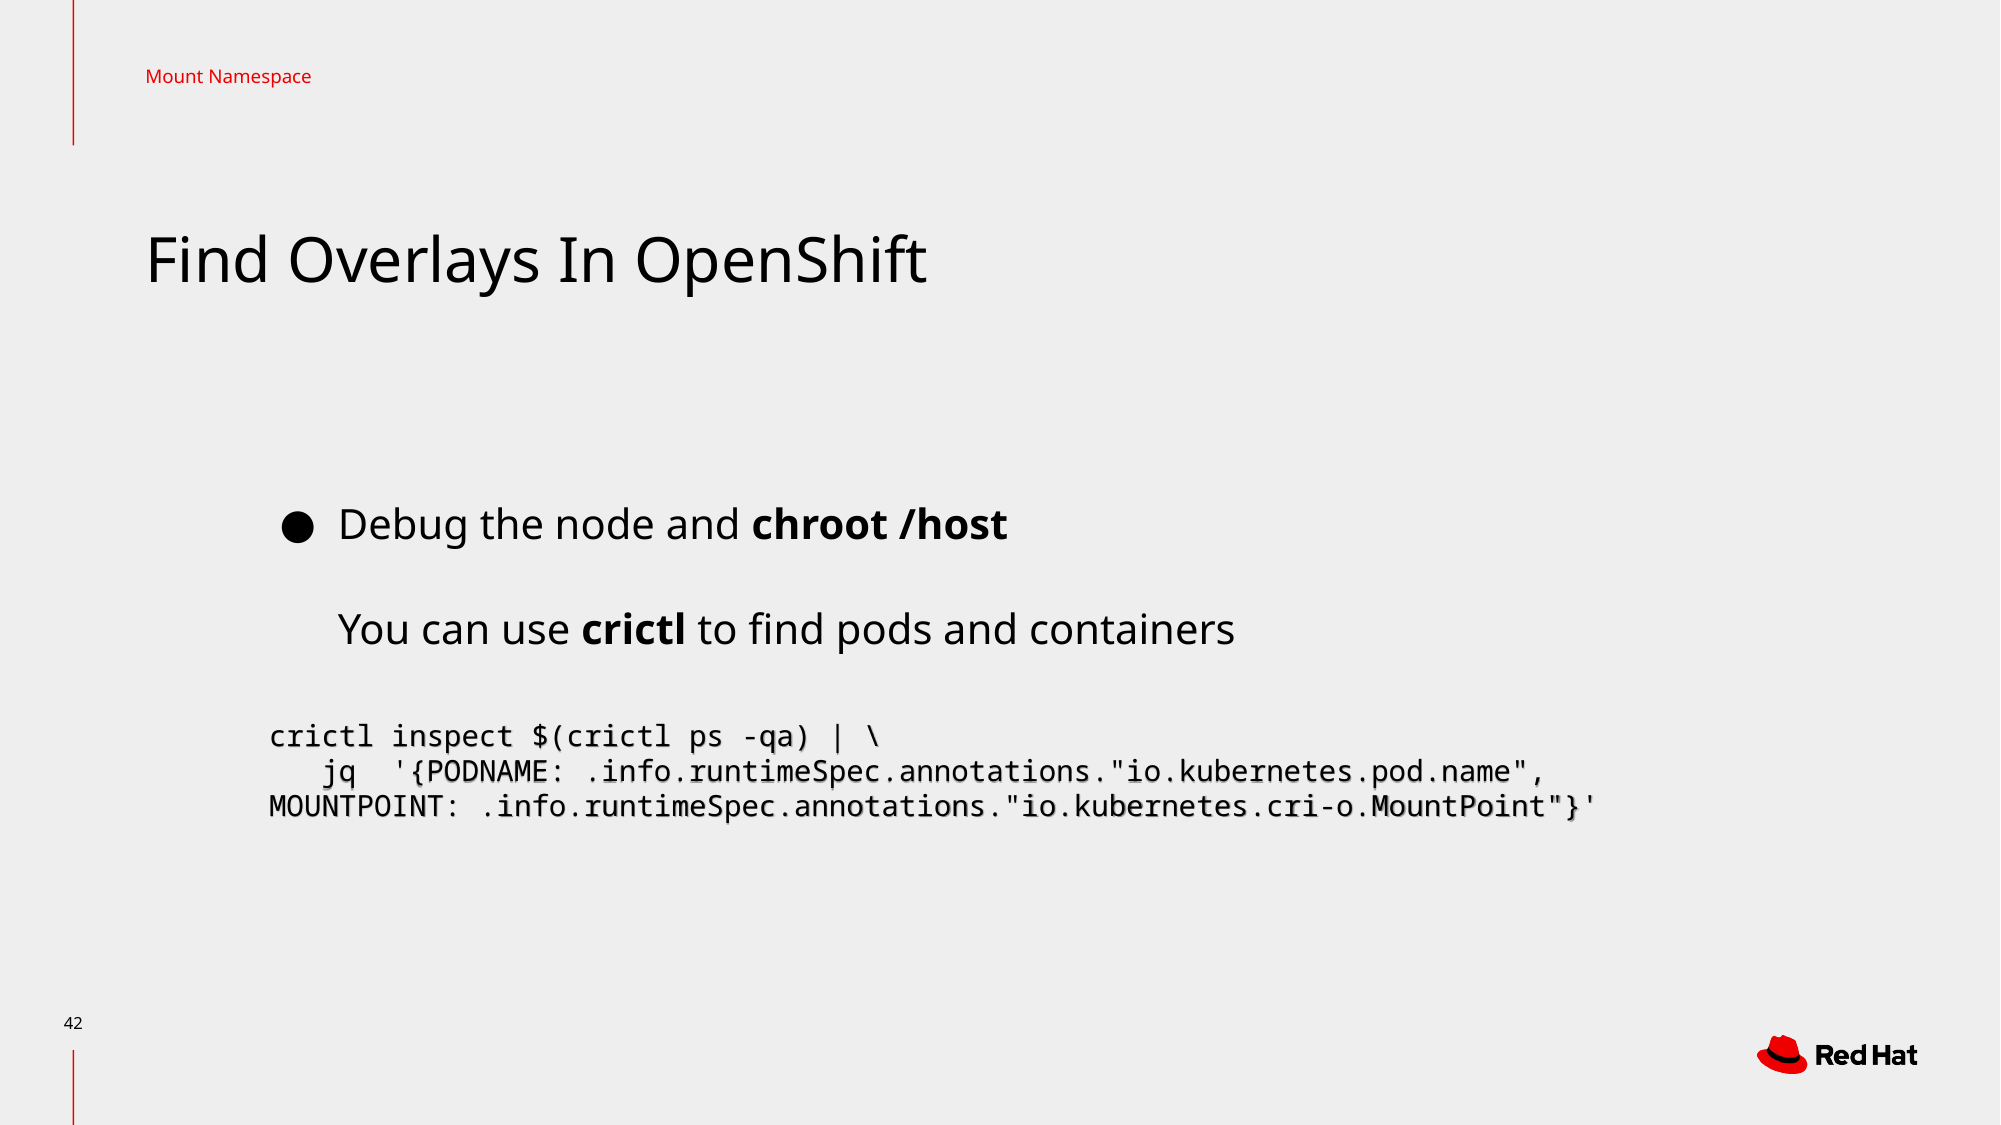

# Mount Namespace
Find Overlays In OpenShift
Debug the node and chroot /host
You can use crictl to find pods and containers
crictl inspect $(crictl ps -qa) | \
 jq '{PODNAME: .info.runtimeSpec.annotations."io.kubernetes.pod.name", MOUNTPOINT: .info.runtimeSpec.annotations."io.kubernetes.cri-o.MountPoint"}'